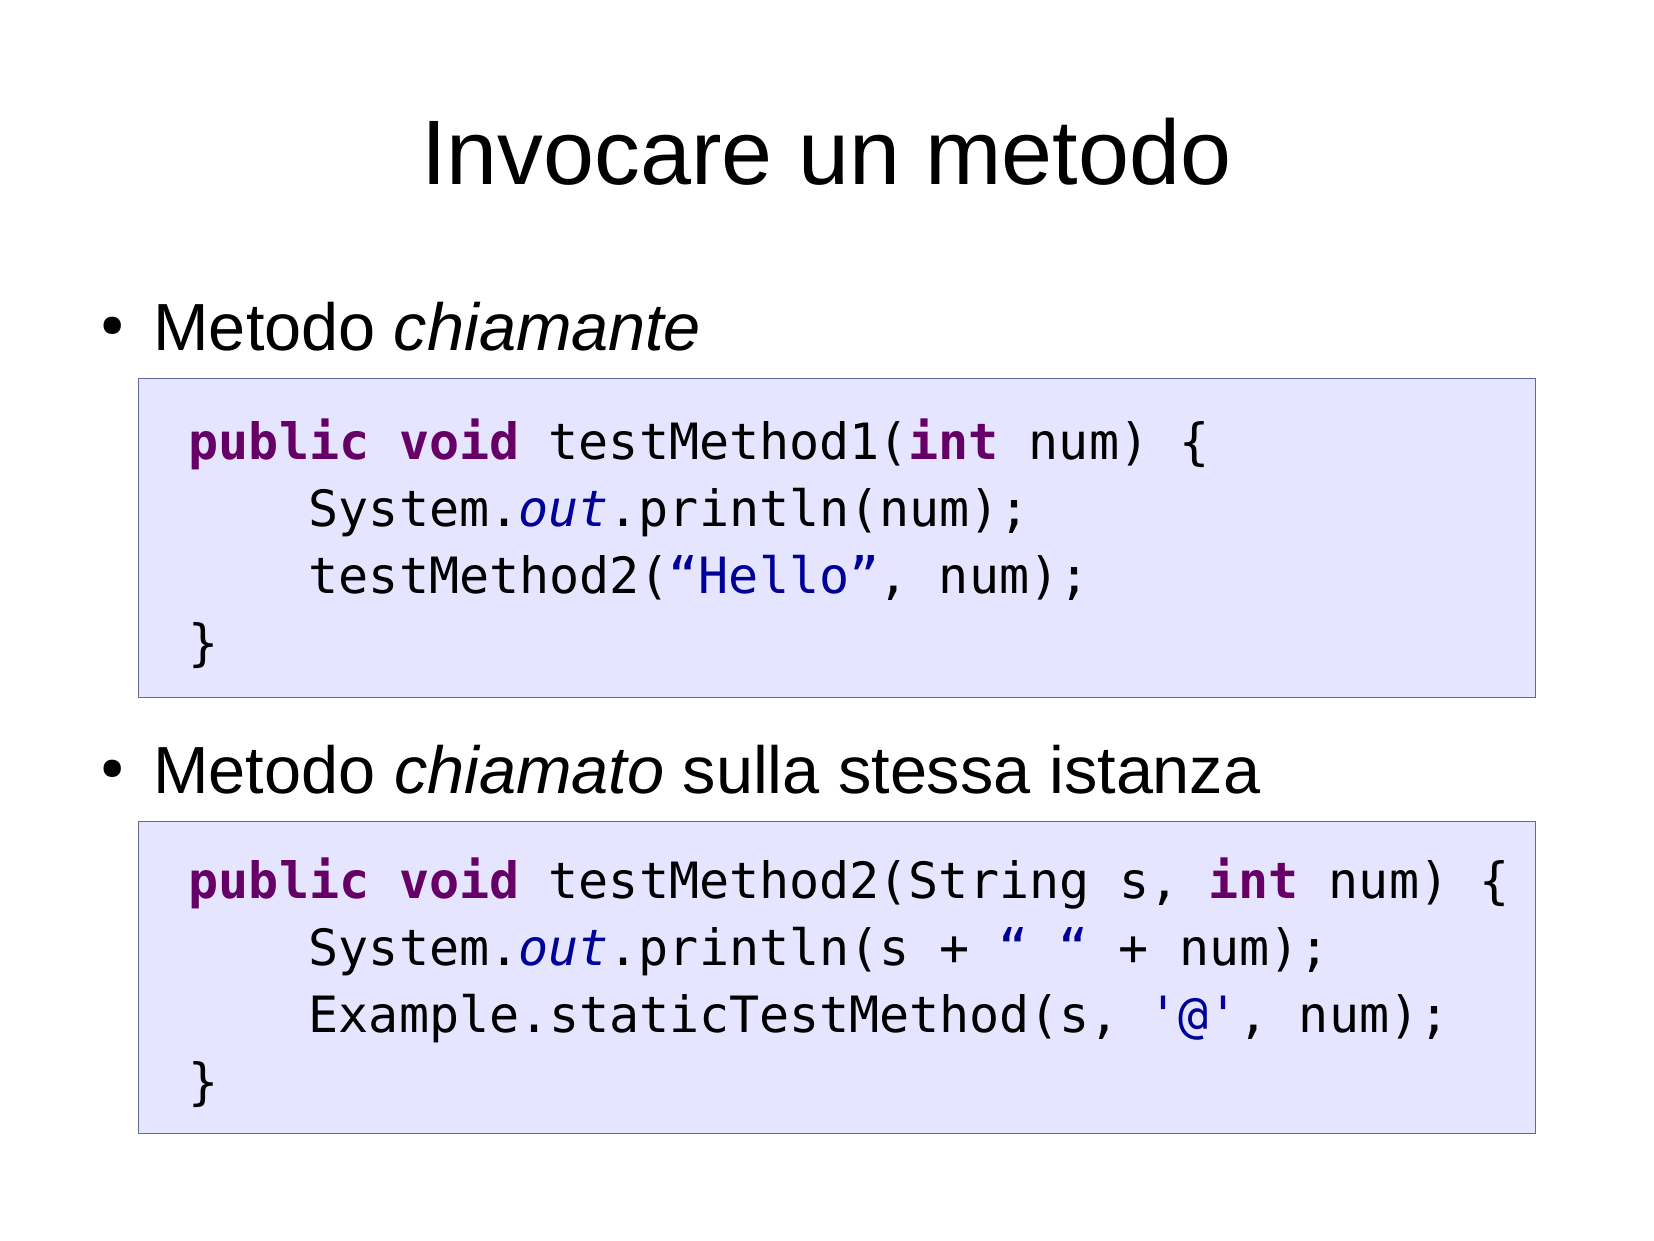

# Invocare un metodo
Metodo chiamante
public void testMethod1(int num) {
 System.out.println(num);
 testMethod2(“Hello”, num);
}
Metodo chiamato sulla stessa istanza
public void testMethod2(String s, int num) {
 System.out.println(s + “ “ + num);
 Example.staticTestMethod(s, '@', num);
}